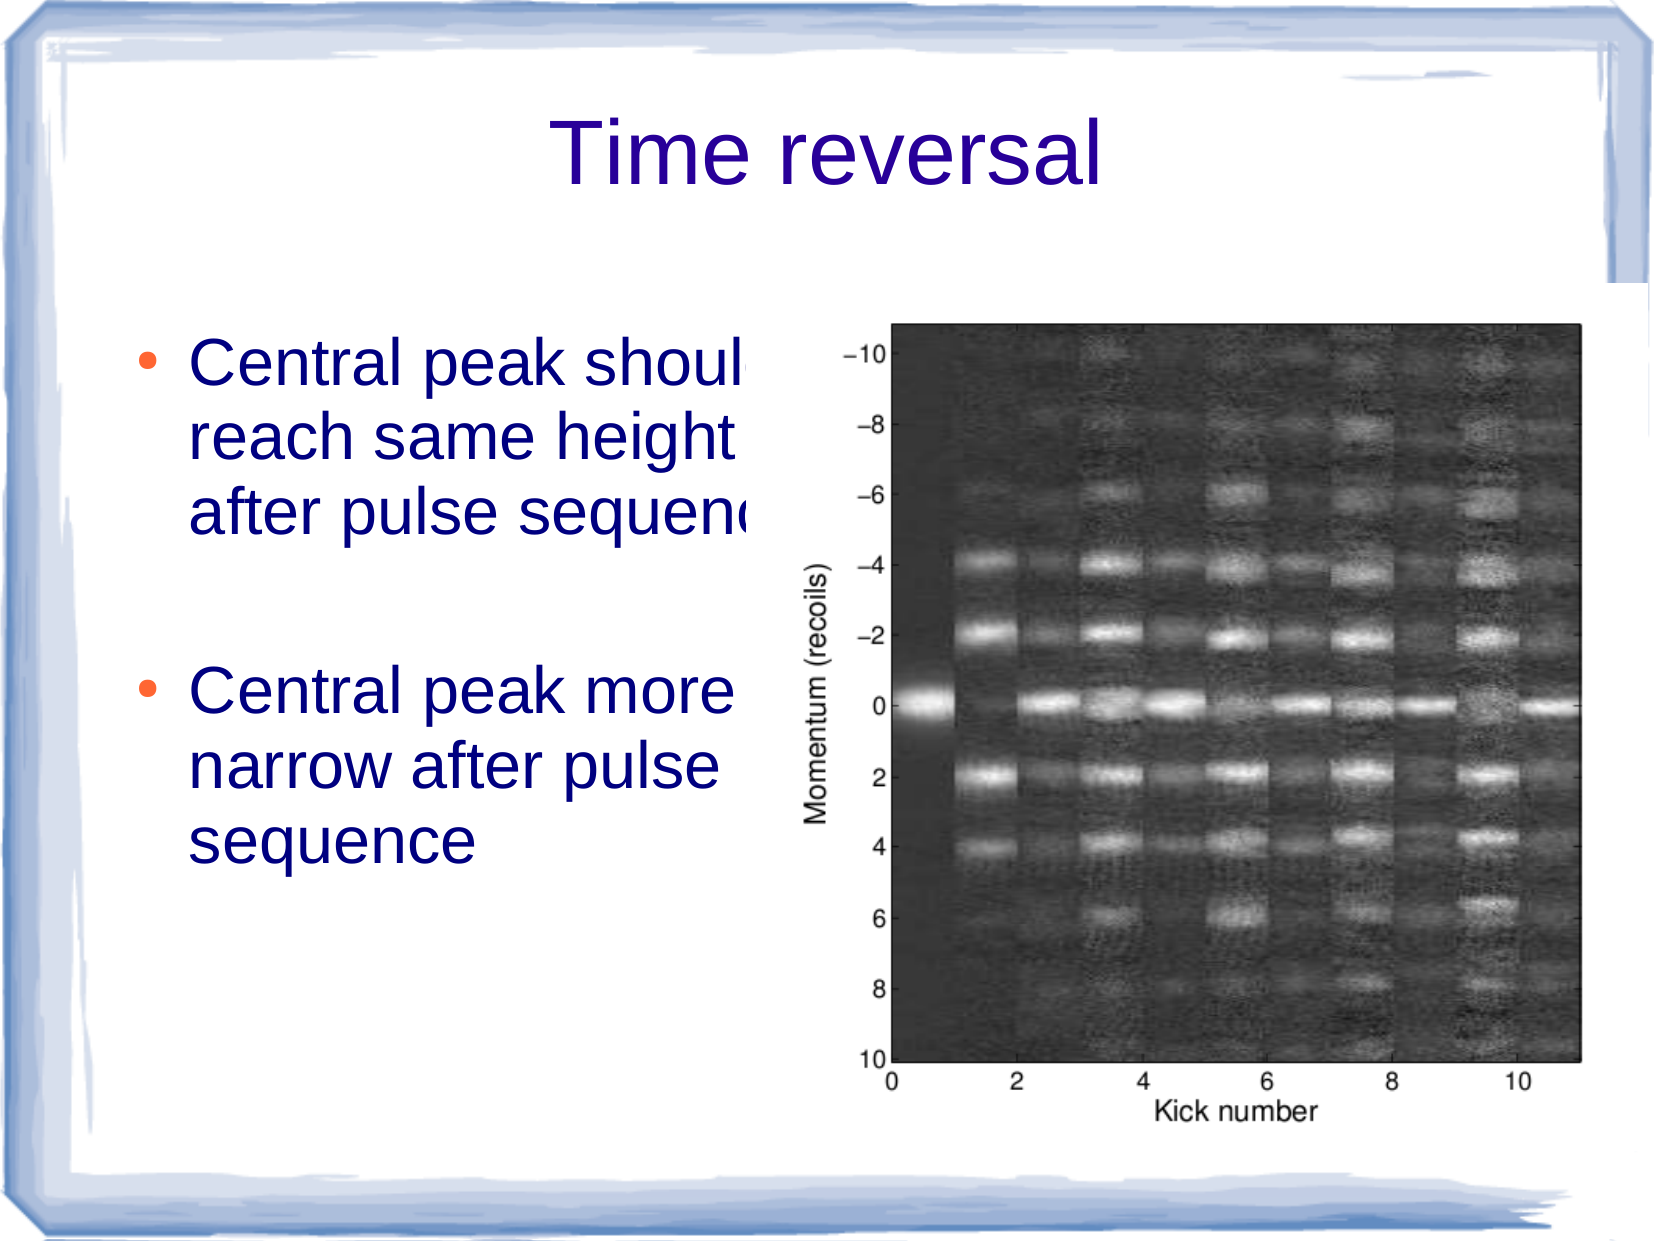

# Time reversal
Central peak should reach same height after pulse sequence
Central peak more narrow after pulse sequence